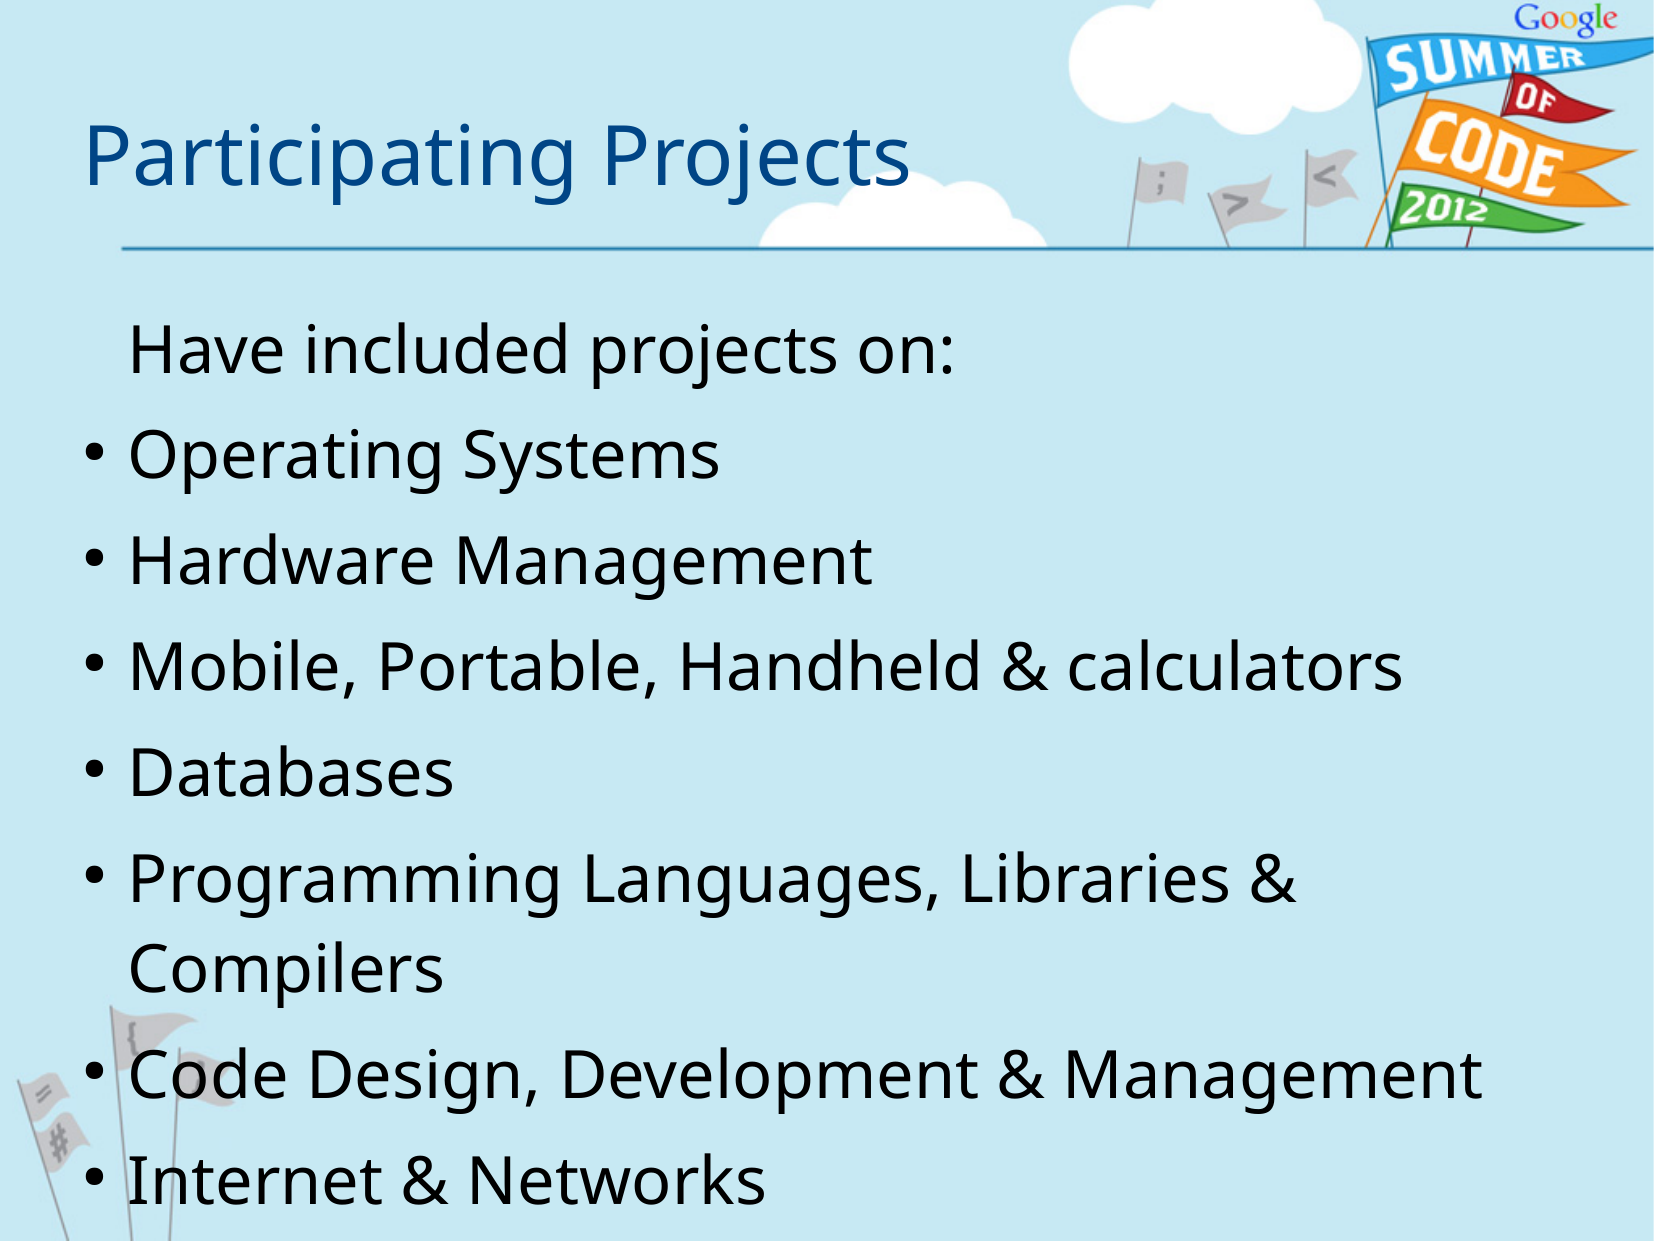

# Participating Projects
Have included projects on:
Operating Systems
Hardware Management
Mobile, Portable, Handheld & calculators
Databases
Programming Languages, Libraries & Compilers
Code Design, Development & Management
Internet & Networks
Video, TV & Photography